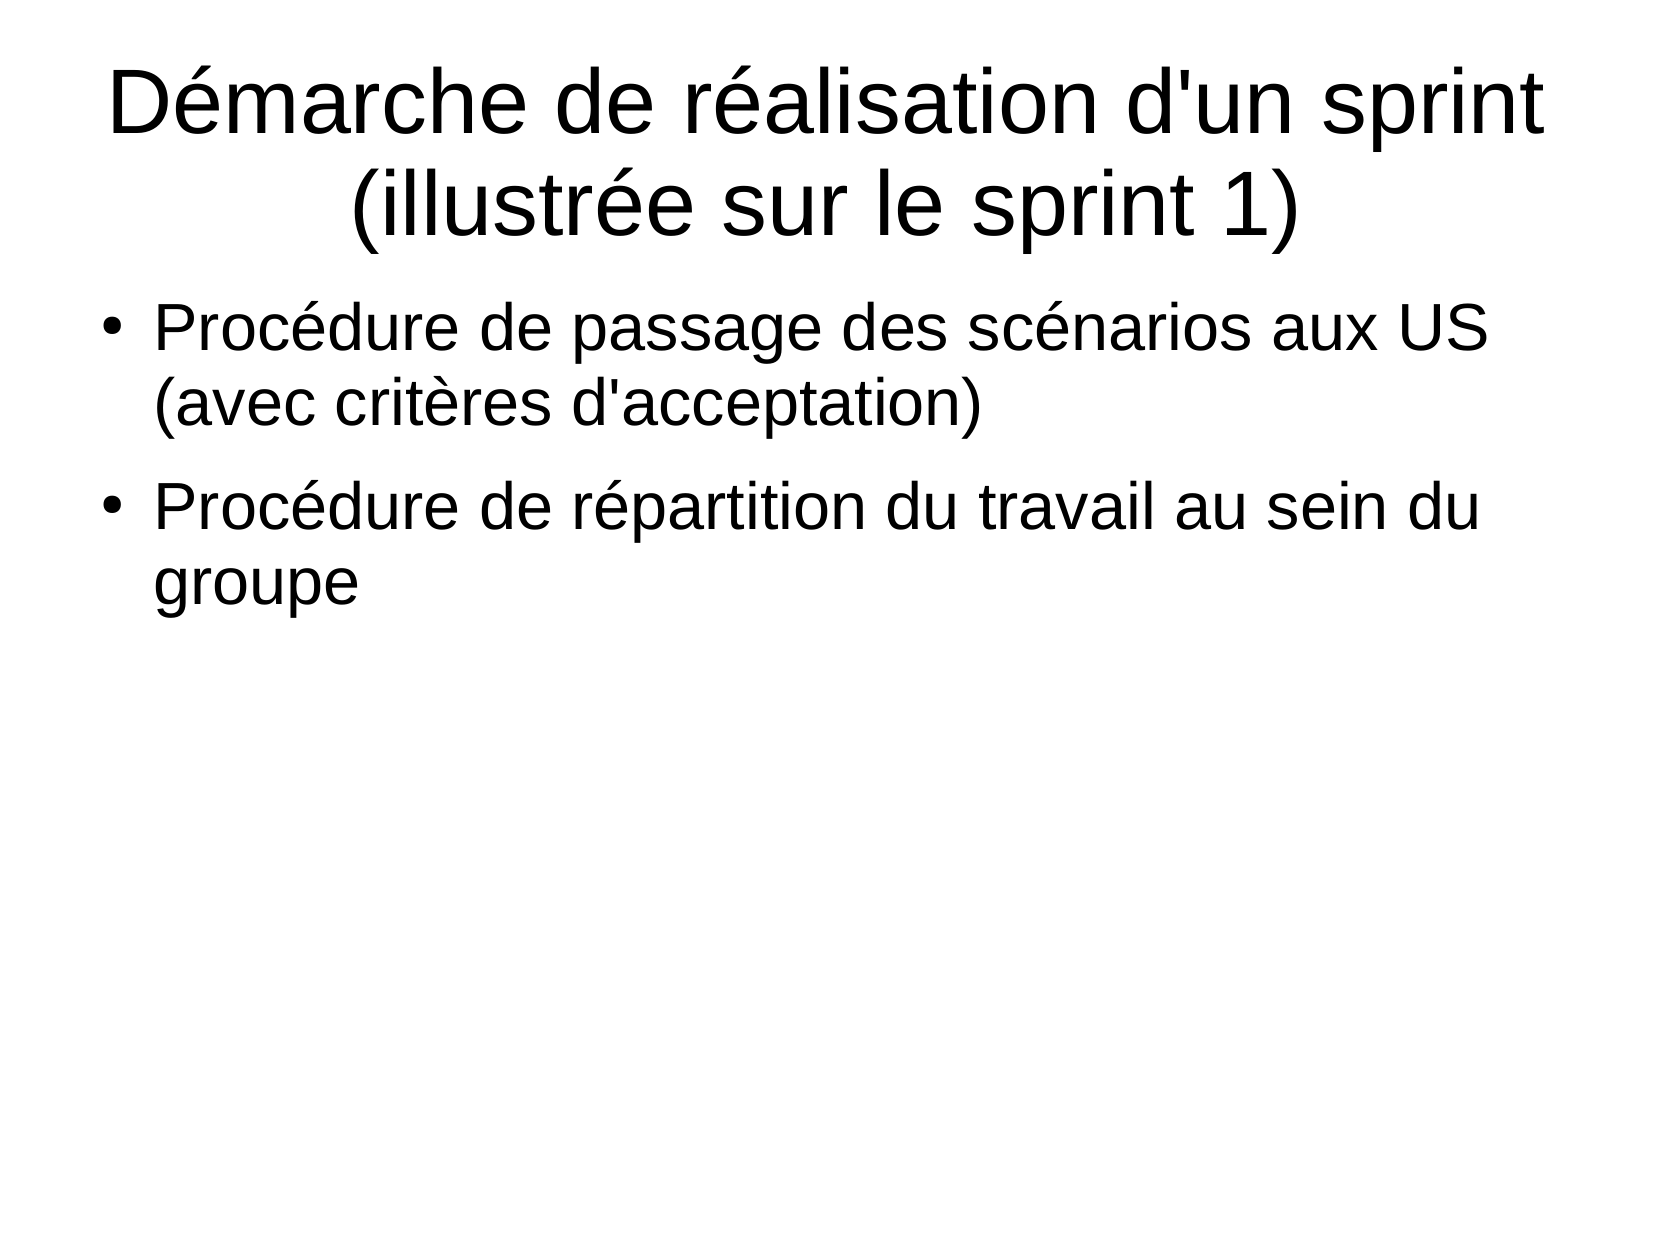

# Démarche de réalisation d'un sprint (illustrée sur le sprint 1)
Procédure de passage des scénarios aux US (avec critères d'acceptation)
Procédure de répartition du travail au sein du groupe